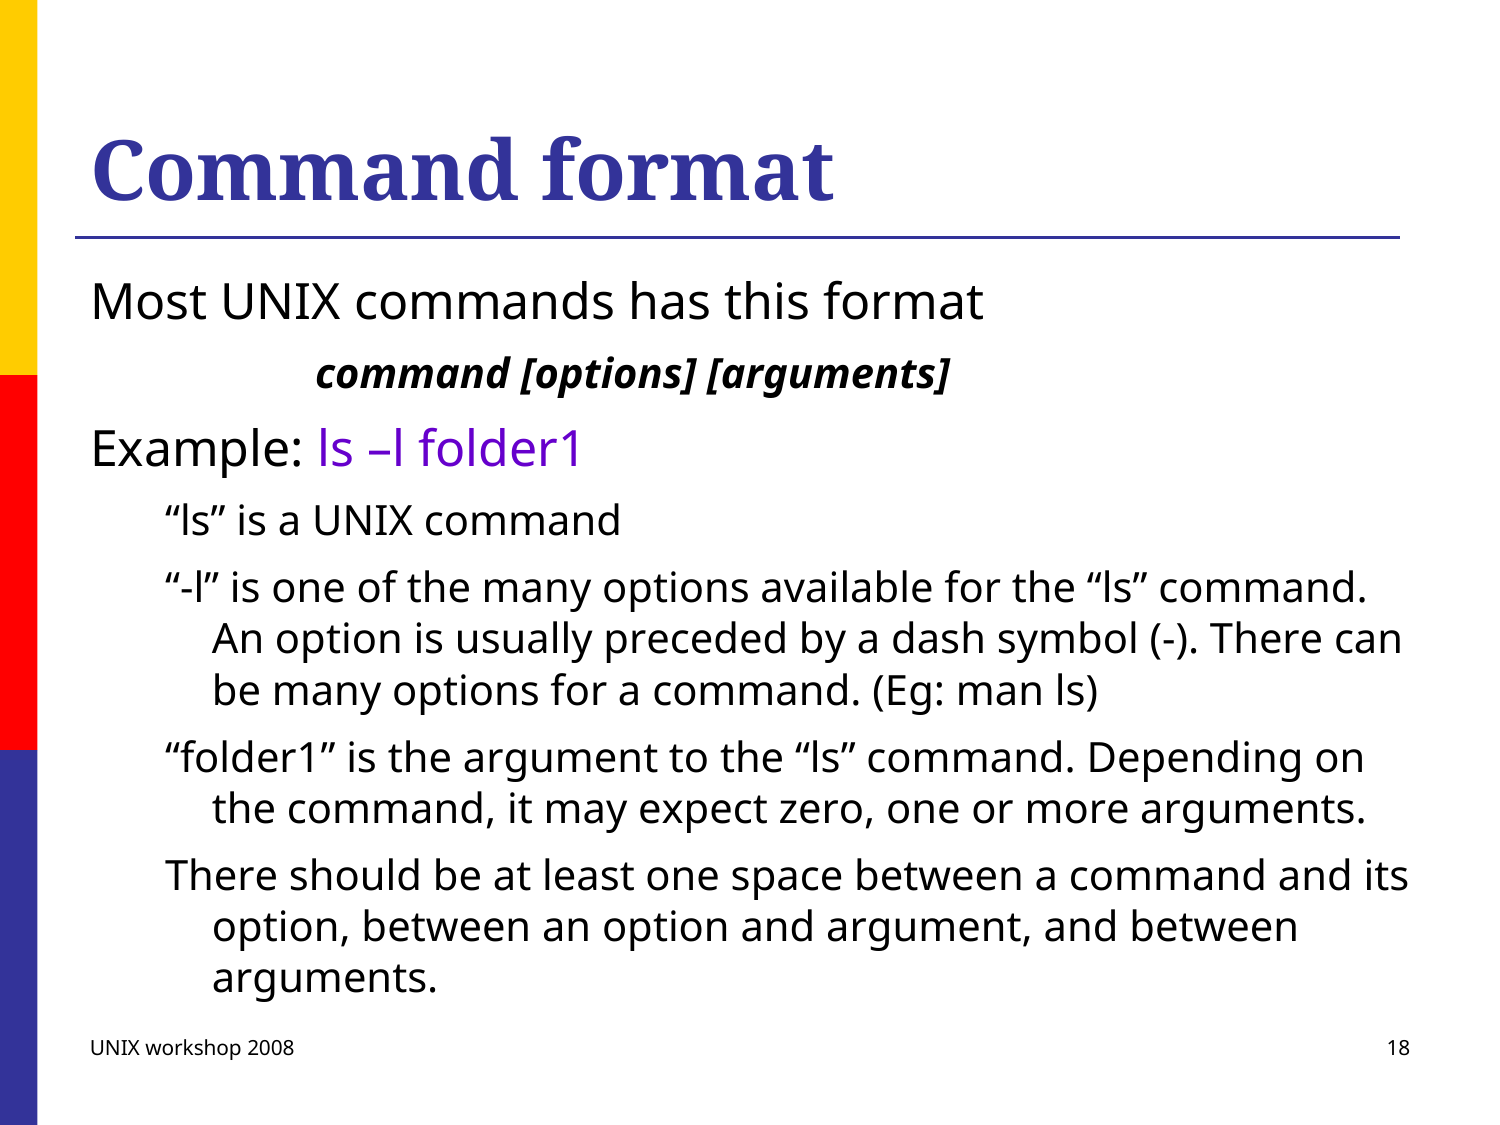

# Command format
Most UNIX commands has this format
		command [options] [arguments]
Example: ls –l folder1
“ls” is a UNIX command
“-l” is one of the many options available for the “ls” command. An option is usually preceded by a dash symbol (-). There can be many options for a command. (Eg: man ls)
“folder1” is the argument to the “ls” command. Depending on the command, it may expect zero, one or more arguments.
There should be at least one space between a command and its option, between an option and argument, and between arguments.
UNIX workshop 2008